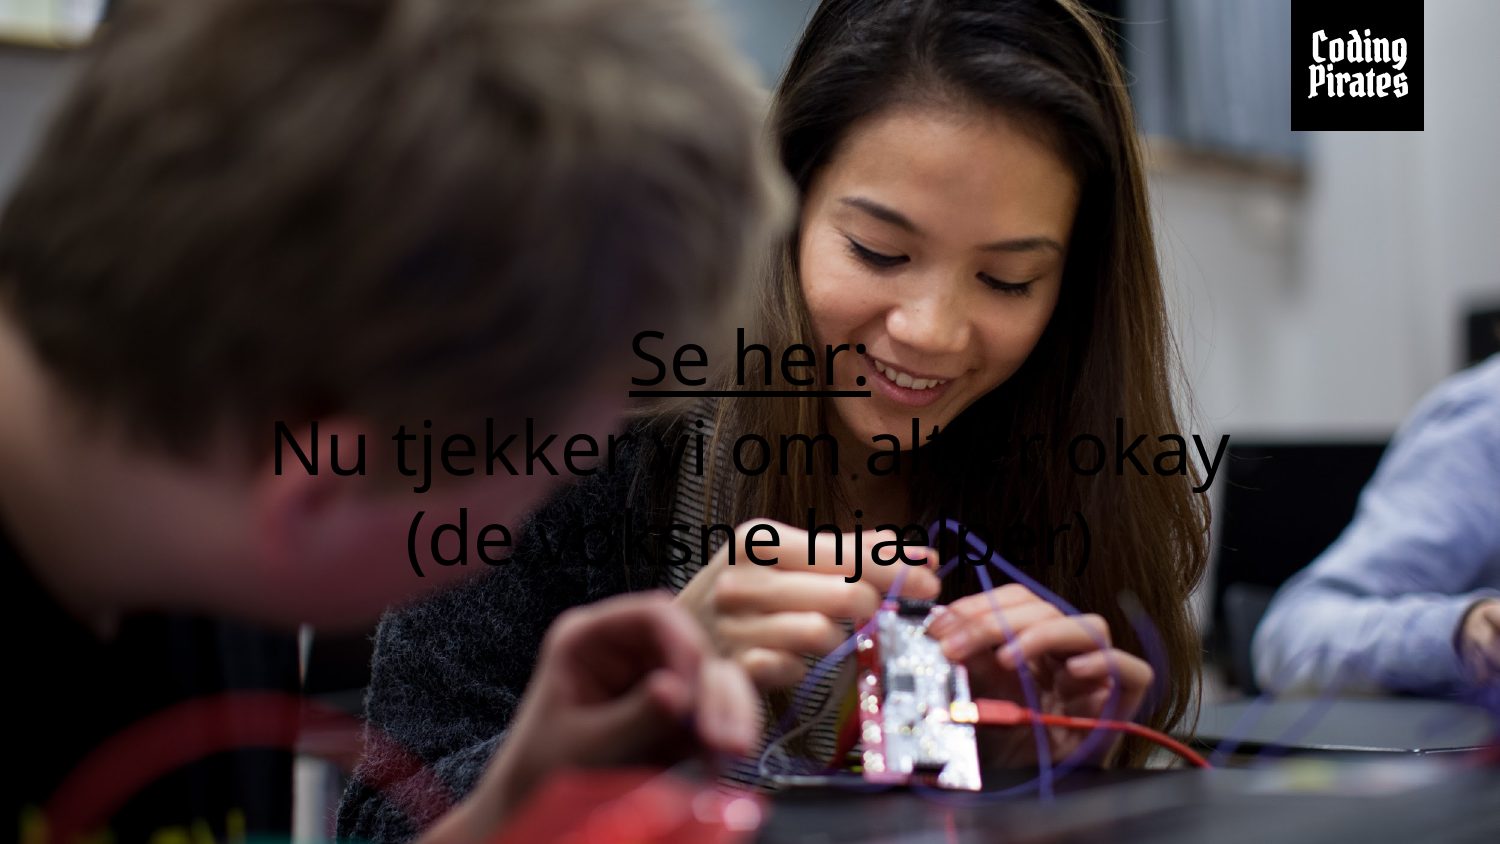

# Se her: Nu tjekker vi om alt er okay (de voksne hjælper)